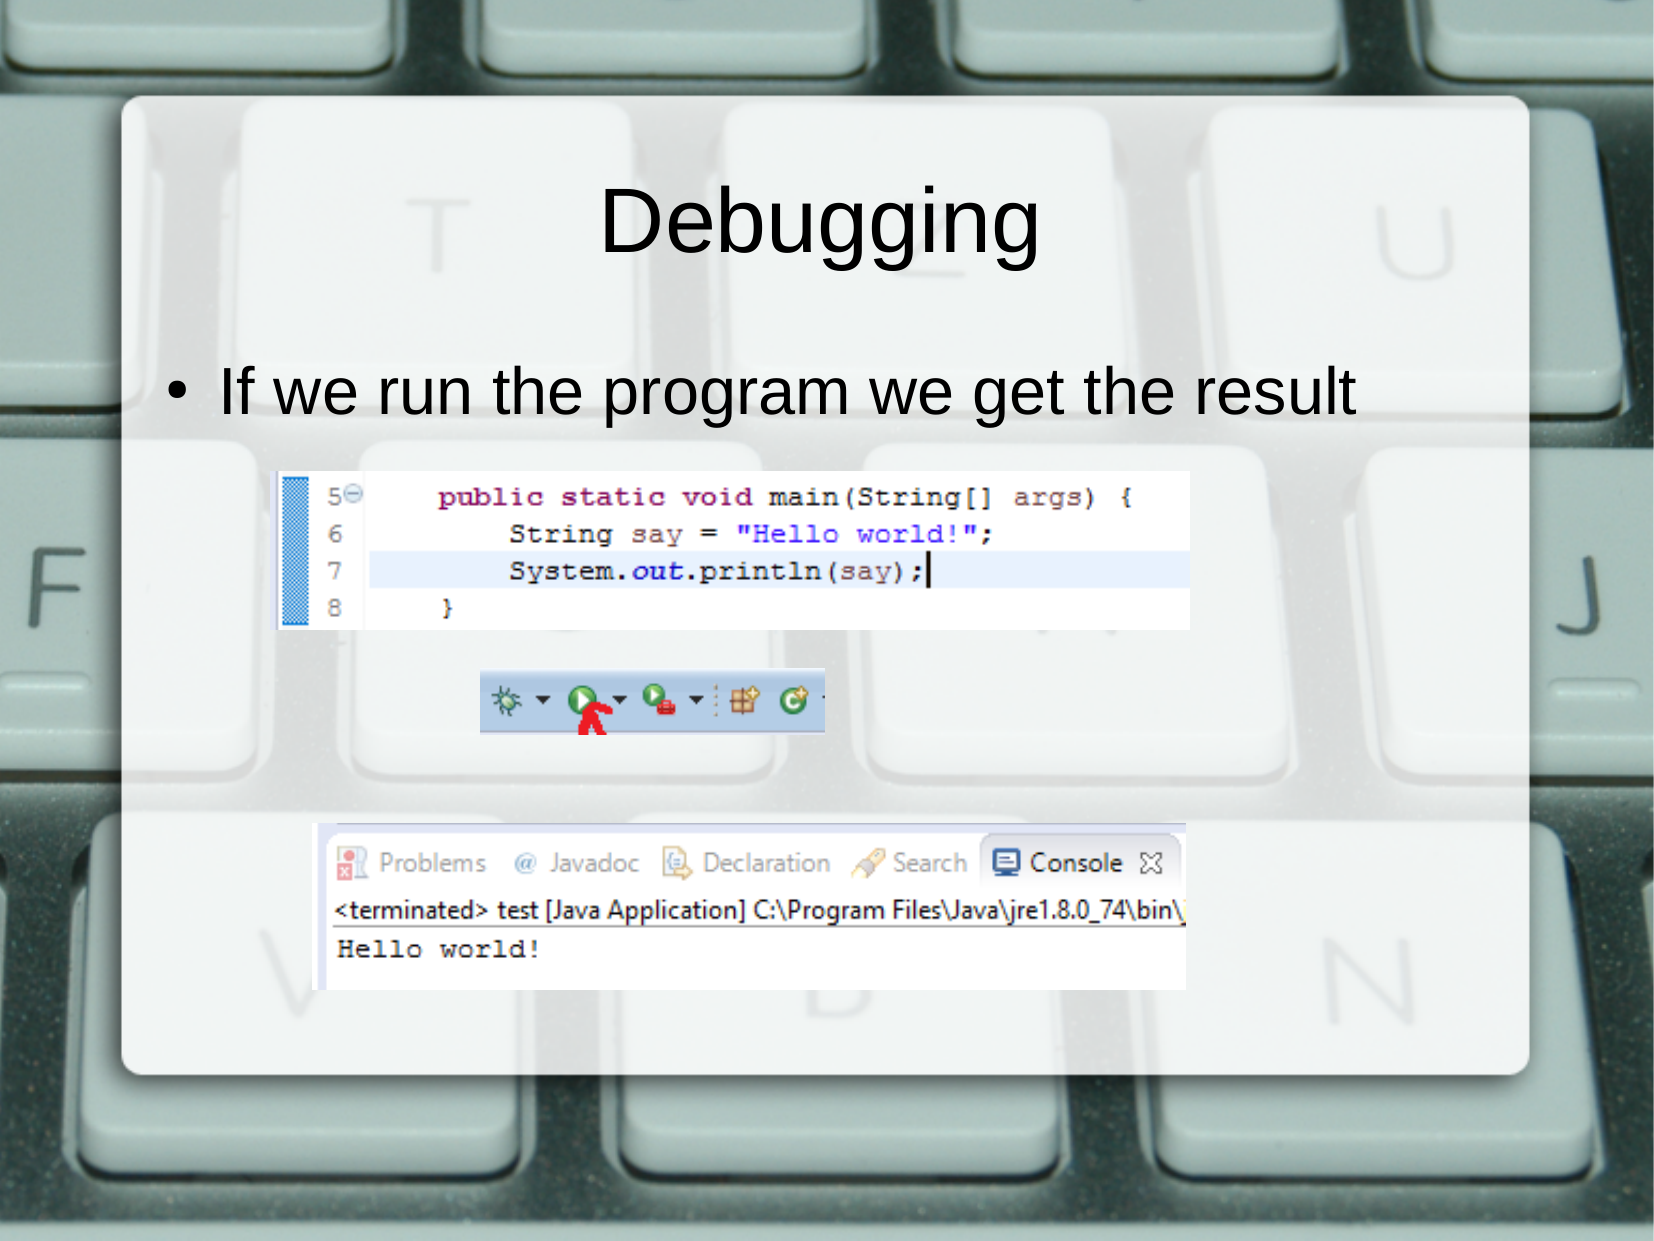

# Debugging
If we run the program we get the result